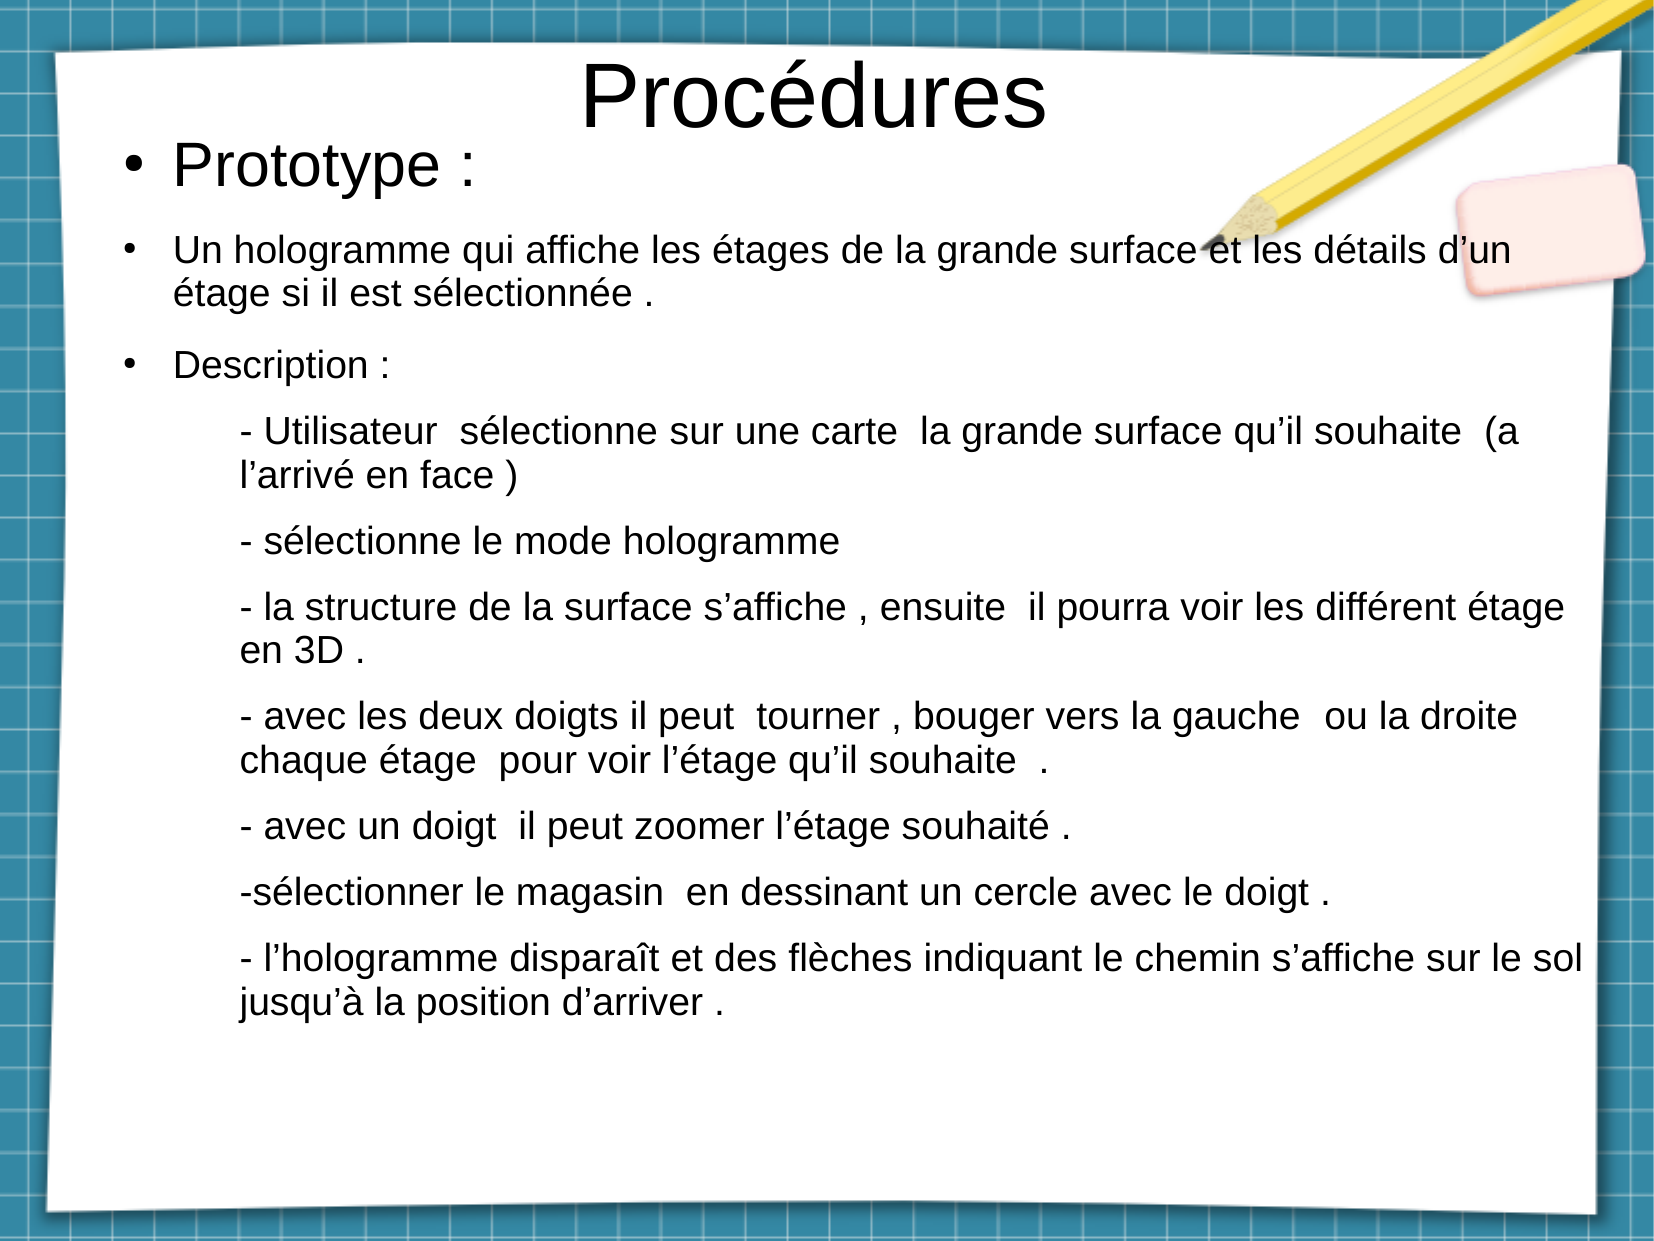

# Procédures
Prototype :
Un hologramme qui affiche les étages de la grande surface et les détails d’un étage si il est sélectionnée .
Description :
- Utilisateur sélectionne sur une carte la grande surface qu’il souhaite (a l’arrivé en face )
- sélectionne le mode hologramme
- la structure de la surface s’affiche , ensuite il pourra voir les différent étage en 3D .
- avec les deux doigts il peut tourner , bouger vers la gauche ou la droite chaque étage pour voir l’étage qu’il souhaite .
- avec un doigt il peut zoomer l’étage souhaité .
-sélectionner le magasin en dessinant un cercle avec le doigt .
- l’hologramme disparaît et des flèches indiquant le chemin s’affiche sur le sol jusqu’à la position d’arriver .